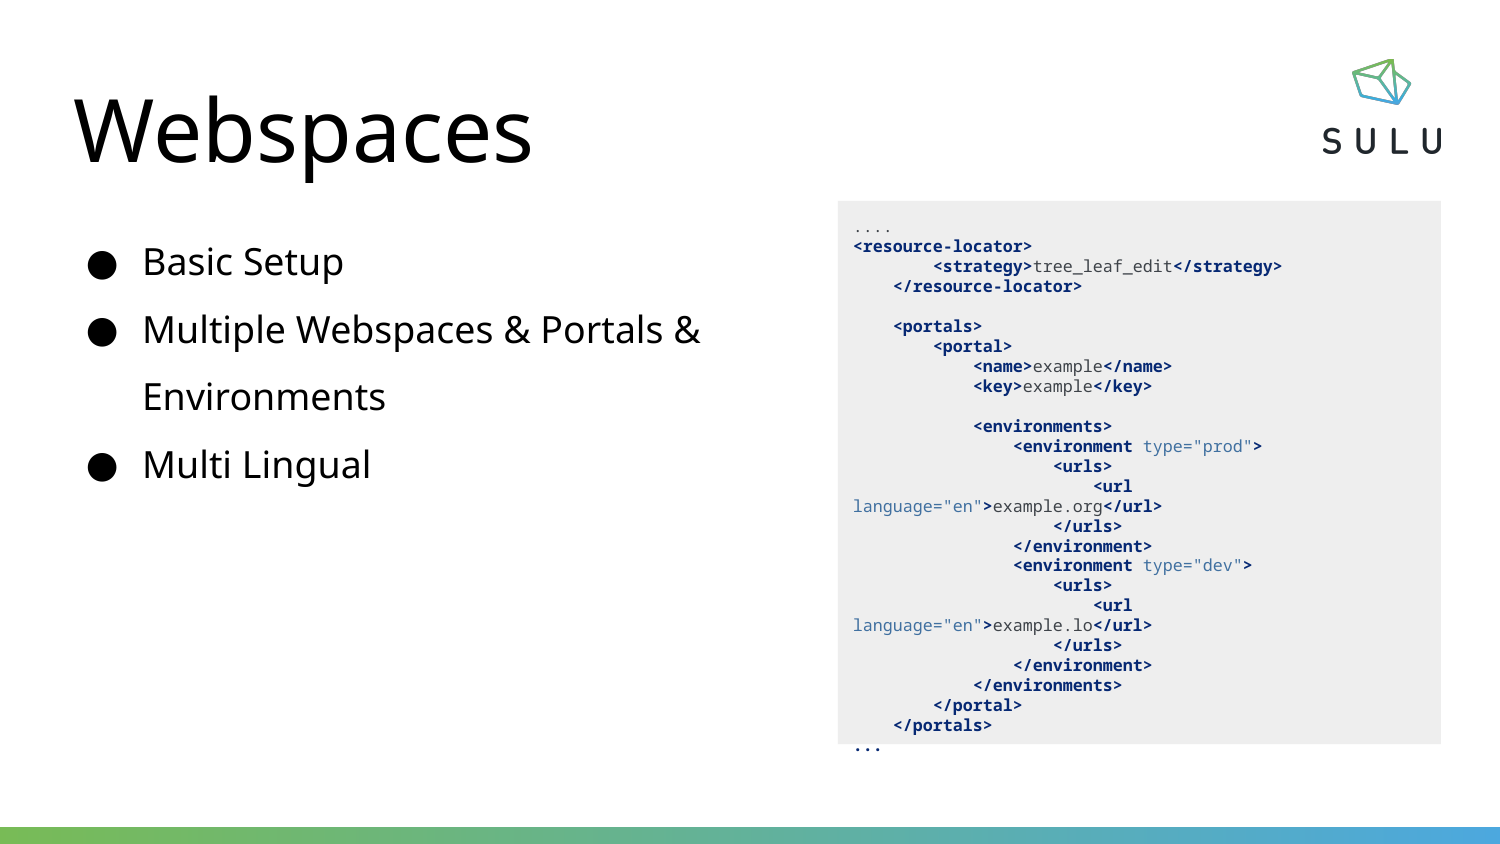

# Webspaces
Basic Setup
Multiple Webspaces & Portals & Environments
Multi Lingual
....
<resource-locator>
 <strategy>tree_leaf_edit</strategy>
 </resource-locator>
 <portals>
 <portal>
 <name>example</name>
 <key>example</key>
 <environments>
 <environment type="prod">
 <urls>
 <url language="en">example.org</url>
 </urls>
 </environment>
 <environment type="dev">
 <urls>
 <url language="en">example.lo</url>
 </urls>
 </environment>
 </environments>
 </portal>
 </portals>
...